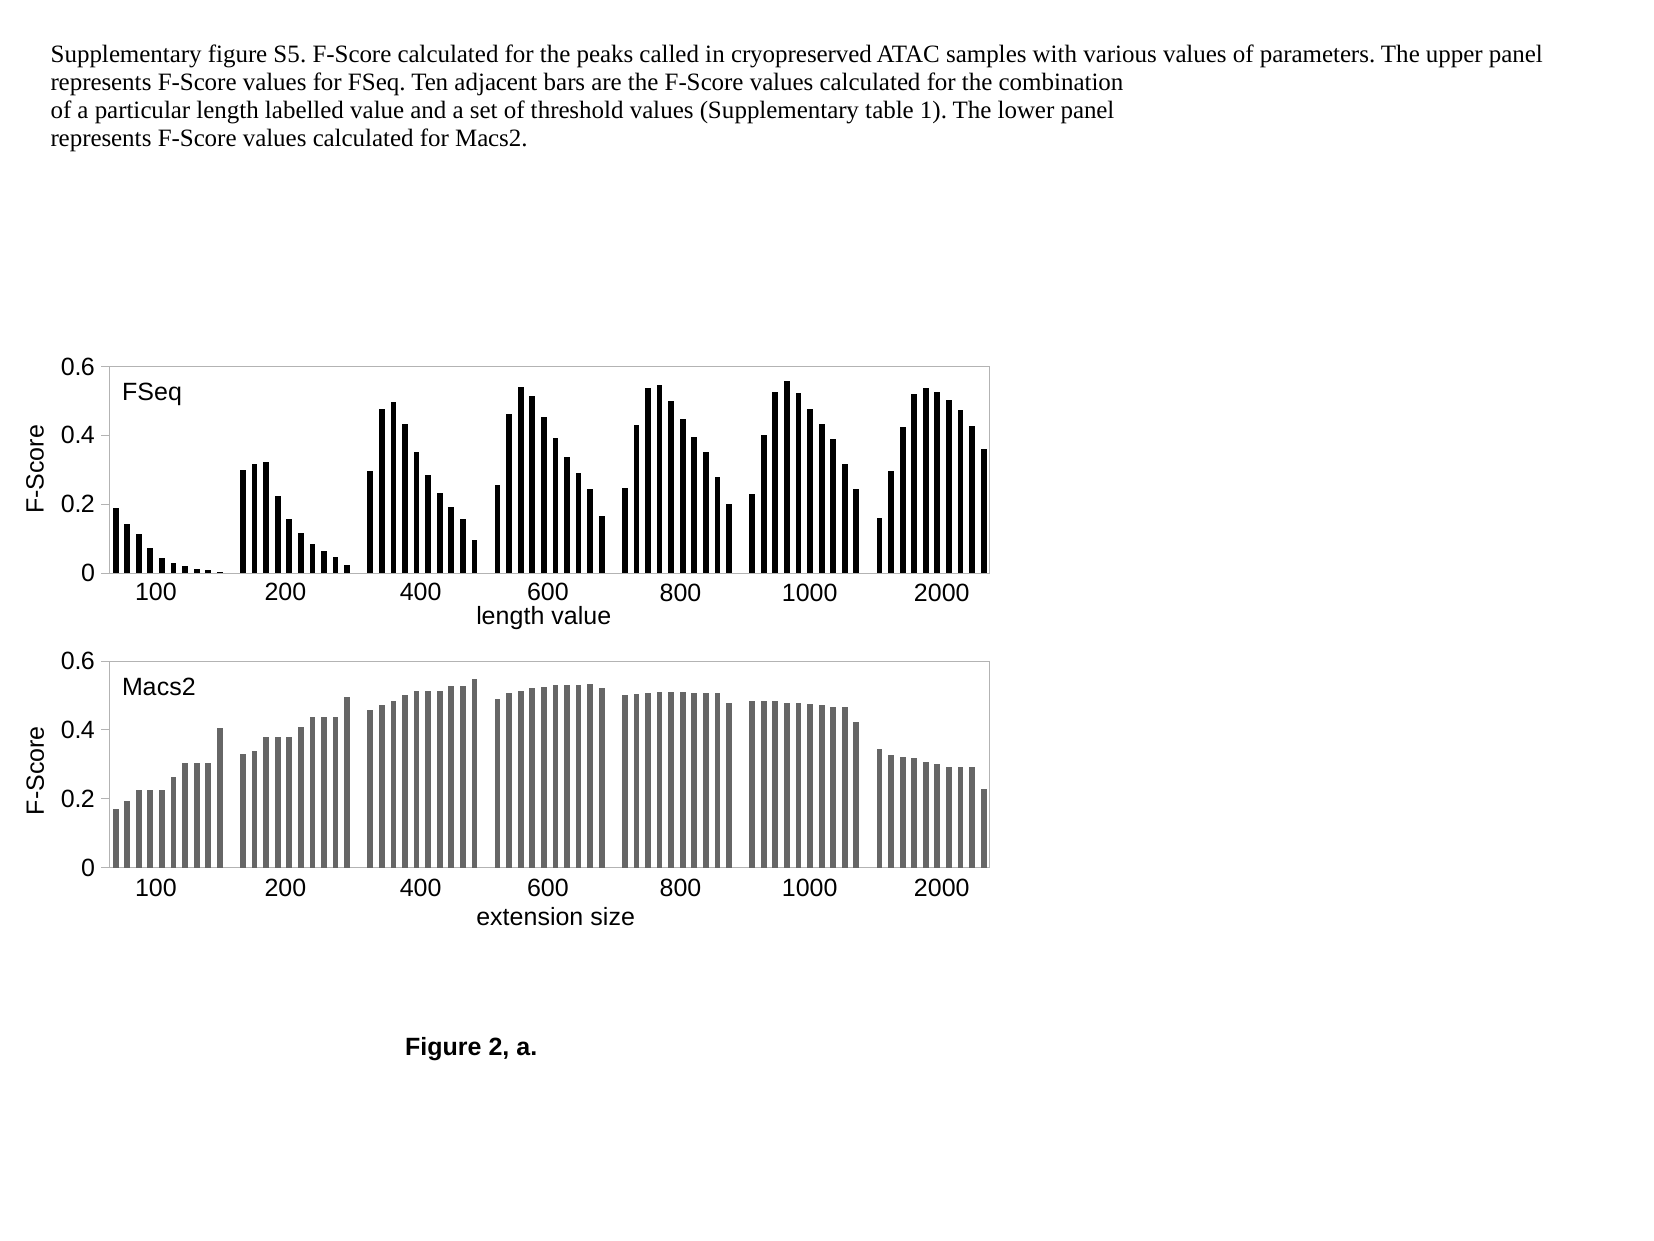

Supplementary figure S5. F-Score calculated for the peaks called in cryopreserved ATAC samples with various values of parameters. The upper panel
represents F-Score values for FSeq. Ten adjacent bars are the F-Score values calculated for the combination
of a particular length labelled value and a set of threshold values (Supplementary table 1). The lower panel
represents F-Score values calculated for Macs2.
### Chart
| Category | F-Score_0.5 |
|---|---|
| frozen.fseq.l_100.t_0.01.bed | 0.190247265782032 |
| frozen.fseq.l_100.t_1.bed | 0.141793267101291 |
| frozen.fseq.l_100.t_2.bed | 0.114719879483697 |
| frozen.fseq.l_100.t_4.bed | 0.0714918124291039 |
| frozen.fseq.l_100.t_6.bed | 0.0445134363660803 |
| frozen.fseq.l_100.t_8.bed | 0.0278631710817296 |
| frozen.fseq.l_100.t_10.bed | 0.0191760930557315 |
| frozen.fseq.l_100.t_12.bed | 0.0129853294922683 |
| frozen.fseq.l_100.t_14.bed | 0.00910096072166474 |
| frozen.fseq.l_100.t_16.bed | 0.00378123353889886 |
| None | None |
| frozen.fseq.l_200.t_0.01.bed | 0.298176852877027 |
| frozen.fseq.l_200.t_1.bed | 0.317890504475151 |
| frozen.fseq.l_200.t_2.bed | 0.323844980404555 |
| frozen.fseq.l_200.t_4.bed | 0.224480136054271 |
| frozen.fseq.l_200.t_6.bed | 0.158404671313818 |
| frozen.fseq.l_200.t_8.bed | 0.115626913750924 |
| frozen.fseq.l_200.t_10.bed | 0.0849279479419769 |
| frozen.fseq.l_200.t_12.bed | 0.0629881482460039 |
| frozen.fseq.l_200.t_14.bed | 0.047514550639039 |
| frozen.fseq.l_200.t_16.bed | 0.0241426613540899 |
| None | None |
| frozen.fseq.l_400.t_0.01.bed | 0.295393462403154 |
| frozen.fseq.l_400.t_1.bed | 0.476007654095272 |
| frozen.fseq.l_400.t_2.bed | 0.497196788361479 |
| frozen.fseq.l_400.t_4.bed | 0.431747329326479 |
| frozen.fseq.l_400.t_6.bed | 0.350873953488454 |
| frozen.fseq.l_400.t_8.bed | 0.284174869080628 |
| frozen.fseq.l_400.t_10.bed | 0.231727195929402 |
| frozen.fseq.l_400.t_12.bed | 0.192693619717418 |
| frozen.fseq.l_400.t_14.bed | 0.156296344635922 |
| frozen.fseq.l_400.t_16.bed | 0.0964643701860252 |
| None | None |
| frozen.fseq.l_600.t_0.01.bed | 0.254989307367121 |
| frozen.fseq.l_600.t_1.bed | 0.460985768980146 |
| frozen.fseq.l_600.t_2.bed | 0.539299810059801 |
| frozen.fseq.l_600.t_4.bed | 0.515742373968837 |
| frozen.fseq.l_600.t_6.bed | 0.453415168741094 |
| frozen.fseq.l_600.t_8.bed | 0.391227932054633 |
| frozen.fseq.l_600.t_10.bed | 0.336557989643166 |
| frozen.fseq.l_600.t_12.bed | 0.289419827400569 |
| frozen.fseq.l_600.t_14.bed | 0.244149053375173 |
| frozen.fseq.l_600.t_16.bed | 0.166762575070002 |
| None | None |
| frozen.fseq.l_800.t_0.01.bed | 0.246430987256038 |
| frozen.fseq.l_800.t_1.bed | 0.428938063943343 |
| frozen.fseq.l_800.t_2.bed | 0.537946998976851 |
| frozen.fseq.l_800.t_4.bed | 0.547963093089408 |
| frozen.fseq.l_800.t_6.bed | 0.500309264840035 |
| frozen.fseq.l_800.t_8.bed | 0.448759893914212 |
| frozen.fseq.l_800.t_10.bed | 0.395775545185808 |
| frozen.fseq.l_800.t_12.bed | 0.351013978349943 |
| frozen.fseq.l_800.t_14.bed | 0.279564293072233 |
| frozen.fseq.l_800.t_16.bed | 0.20095607201602 |
| None | None |
| frozen.fseq.l_1000.t_0.01.bed | 0.230262751228635 |
| frozen.fseq.l_1000.t_1.bed | 0.400970184176165 |
| frozen.fseq.l_1000.t_2.bed | 0.526235386554116 |
| frozen.fseq.l_1000.t_4.bed | 0.557640801306243 |
| frozen.fseq.l_1000.t_6.bed | 0.523928172484806 |
| frozen.fseq.l_1000.t_8.bed | 0.477365450982477 |
| frozen.fseq.l_1000.t_10.bed | 0.432174461354309 |
| frozen.fseq.l_1000.t_12.bed | 0.388655040864934 |
| frozen.fseq.l_1000.t_14.bed | 0.317042887319883 |
| frozen.fseq.l_1000.t_16.bed | 0.244517744799703 |
| None | None |
| frozen.fseq.l_2000.t_0.01.bed | 0.159265232191888 |
| frozen.fseq.l_2000.t_1.bed | 0.295564679809365 |
| frozen.fseq.l_2000.t_2.bed | 0.424136408169241 |
| frozen.fseq.l_2000.t_4.bed | 0.520285078035121 |
| frozen.fseq.l_2000.t_6.bed | 0.537327349151591 |
| frozen.fseq.l_2000.t_8.bed | 0.525949824695279 |
| frozen.fseq.l_2000.t_10.bed | 0.501979593421217 |
| frozen.fseq.l_2000.t_12.bed | 0.472364892400889 |
| frozen.fseq.l_2000.t_14.bed | 0.426557996137562 |
| frozen.fseq.l_2000.t_16.bed | 0.360359903543545 |FSeq
F-Score
100
200
400
600
800
1000
2000
length value
### Chart
| Category | F-Score_0.5 |
|---|---|
| frozen.ext_100.qval_0.001 | 0.169991969387779 |
| frozen.ext_100.qval_0.005 | 0.194582595457064 |
| frozen.ext_100.qval_0.01 | 0.225361724843819 |
| frozen.ext_100.qval_0.02 | 0.225361724843819 |
| frozen.ext_100.qval_0.03 | 0.225361724843819 |
| frozen.ext_100.qval_0.05 | 0.26255314684611 |
| frozen.ext_100.qval_0.07 | 0.304075543995646 |
| frozen.ext_100.qval_0.09 | 0.304075543995646 |
| frozen.ext_100.qval_0.1 | 0.304075543995646 |
| frozen.ext_100.qval_0.5 | 0.406474199085992 |
| None | None |
| frozen.ext_200.qval_0.001 | 0.328840260794755 |
| frozen.ext_200.qval_0.005 | 0.339857812186002 |
| frozen.ext_200.qval_0.01 | 0.37936337418442 |
| frozen.ext_200.qval_0.02 | 0.37936337418442 |
| frozen.ext_200.qval_0.03 | 0.37936337418442 |
| frozen.ext_200.qval_0.05 | 0.409702639136821 |
| frozen.ext_200.qval_0.07 | 0.437136614443912 |
| frozen.ext_200.qval_0.09 | 0.437136614443912 |
| frozen.ext_200.qval_0.1 | 0.437136614443912 |
| frozen.ext_200.qval_0.5 | 0.496525195813578 |
| None | None |
| frozen.ext_400.qval_0.001 | 0.456615263125582 |
| frozen.ext_400.qval_0.005 | 0.472490680020566 |
| frozen.ext_400.qval_0.01 | 0.485327527681197 |
| frozen.ext_400.qval_0.02 | 0.500845659521237 |
| frozen.ext_400.qval_0.03 | 0.513140515032389 |
| frozen.ext_400.qval_0.05 | 0.513140515032389 |
| frozen.ext_400.qval_0.07 | 0.513140515032389 |
| frozen.ext_400.qval_0.09 | 0.526731592801848 |
| frozen.ext_400.qval_0.1 | 0.526731592801848 |
| frozen.ext_400.qval_0.5 | 0.549338628822546 |
| None | None |
| frozen.ext_600.qval_0.001 | 0.49048182958104 |
| frozen.ext_600.qval_0.005 | 0.506807748425784 |
| frozen.ext_600.qval_0.01 | 0.514655150579727 |
| frozen.ext_600.qval_0.02 | 0.520608486246311 |
| frozen.ext_600.qval_0.03 | 0.526379856765582 |
| frozen.ext_600.qval_0.05 | 0.530389723528784 |
| frozen.ext_600.qval_0.07 | 0.530389723528784 |
| frozen.ext_600.qval_0.09 | 0.530389723528784 |
| frozen.ext_600.qval_0.1 | 0.532595114142004 |
| frozen.ext_600.qval_0.5 | 0.522331229496849 |
| None | None |
| frozen.ext_800.qval_0.001 | 0.500888508373381 |
| frozen.ext_800.qval_0.005 | 0.505906564270048 |
| frozen.ext_800.qval_0.01 | 0.508233216287408 |
| frozen.ext_800.qval_0.02 | 0.509738098461409 |
| frozen.ext_800.qval_0.03 | 0.509567163767754 |
| frozen.ext_800.qval_0.05 | 0.508951960220324 |
| frozen.ext_800.qval_0.07 | 0.508052484753642 |
| frozen.ext_800.qval_0.09 | 0.508052484753642 |
| frozen.ext_800.qval_0.1 | 0.506609683885985 |
| frozen.ext_800.qval_0.5 | 0.478584822447585 |
| None | None |
| frozen.ext_1000.qval_0.001 | 0.484021641354601 |
| frozen.ext_1000.qval_0.005 | 0.485319219009639 |
| frozen.ext_1000.qval_0.01 | 0.484084847275019 |
| frozen.ext_1000.qval_0.02 | 0.479758993487963 |
| frozen.ext_1000.qval_0.03 | 0.479758993487963 |
| frozen.ext_1000.qval_0.05 | 0.47487588915458 |
| frozen.ext_1000.qval_0.07 | 0.471984740888083 |
| frozen.ext_1000.qval_0.09 | 0.467734408430787 |
| frozen.ext_1000.qval_0.1 | 0.467734408430787 |
| frozen.ext_1000.qval_0.5 | 0.422360389920001 |
| None | None |
| frozen.ext_2000.qval_0.001 | 0.344336243335732 |
| frozen.ext_2000.qval_0.005 | 0.328629448518916 |
| frozen.ext_2000.qval_0.01 | 0.322463038990748 |
| frozen.ext_2000.qval_0.02 | 0.318625620568375 |
| frozen.ext_2000.qval_0.03 | 0.306187098050228 |
| frozen.ext_2000.qval_0.05 | 0.301513608035513 |
| frozen.ext_2000.qval_0.07 | 0.291263051641327 |
| frozen.ext_2000.qval_0.09 | 0.291263051641327 |
| frozen.ext_2000.qval_0.1 | 0.291263051641327 |
| frozen.ext_2000.qval_0.5 | 0.227765504206288 |Macs2
F-Score
100
200
400
600
800
1000
2000
extension size
Figure 2, a.